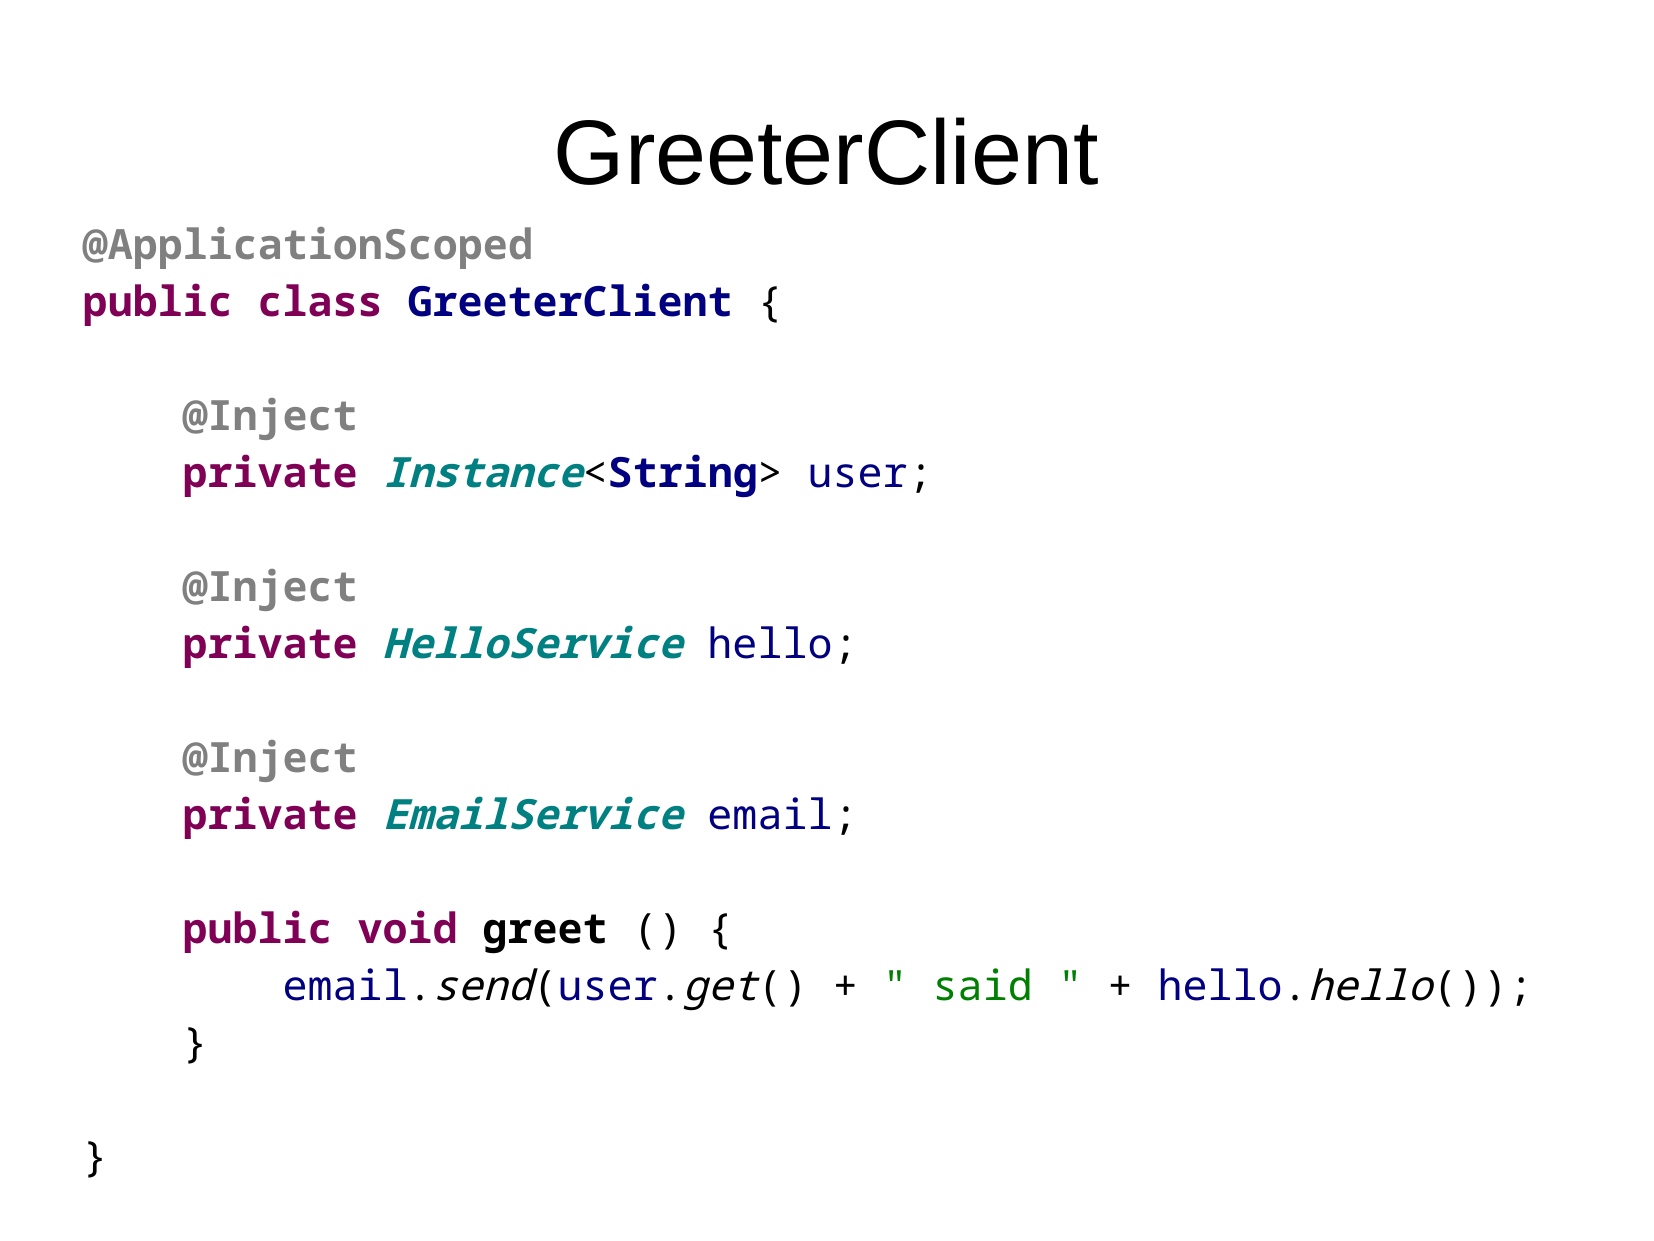

# GreeterClient
@ApplicationScoped
public class GreeterClient {
 @Inject
 private Instance<String> user;
 @Inject
 private HelloService hello;
 @Inject
 private EmailService email;
 public void greet () {
 email.send(user.get() + " said " + hello.hello());
 }
}